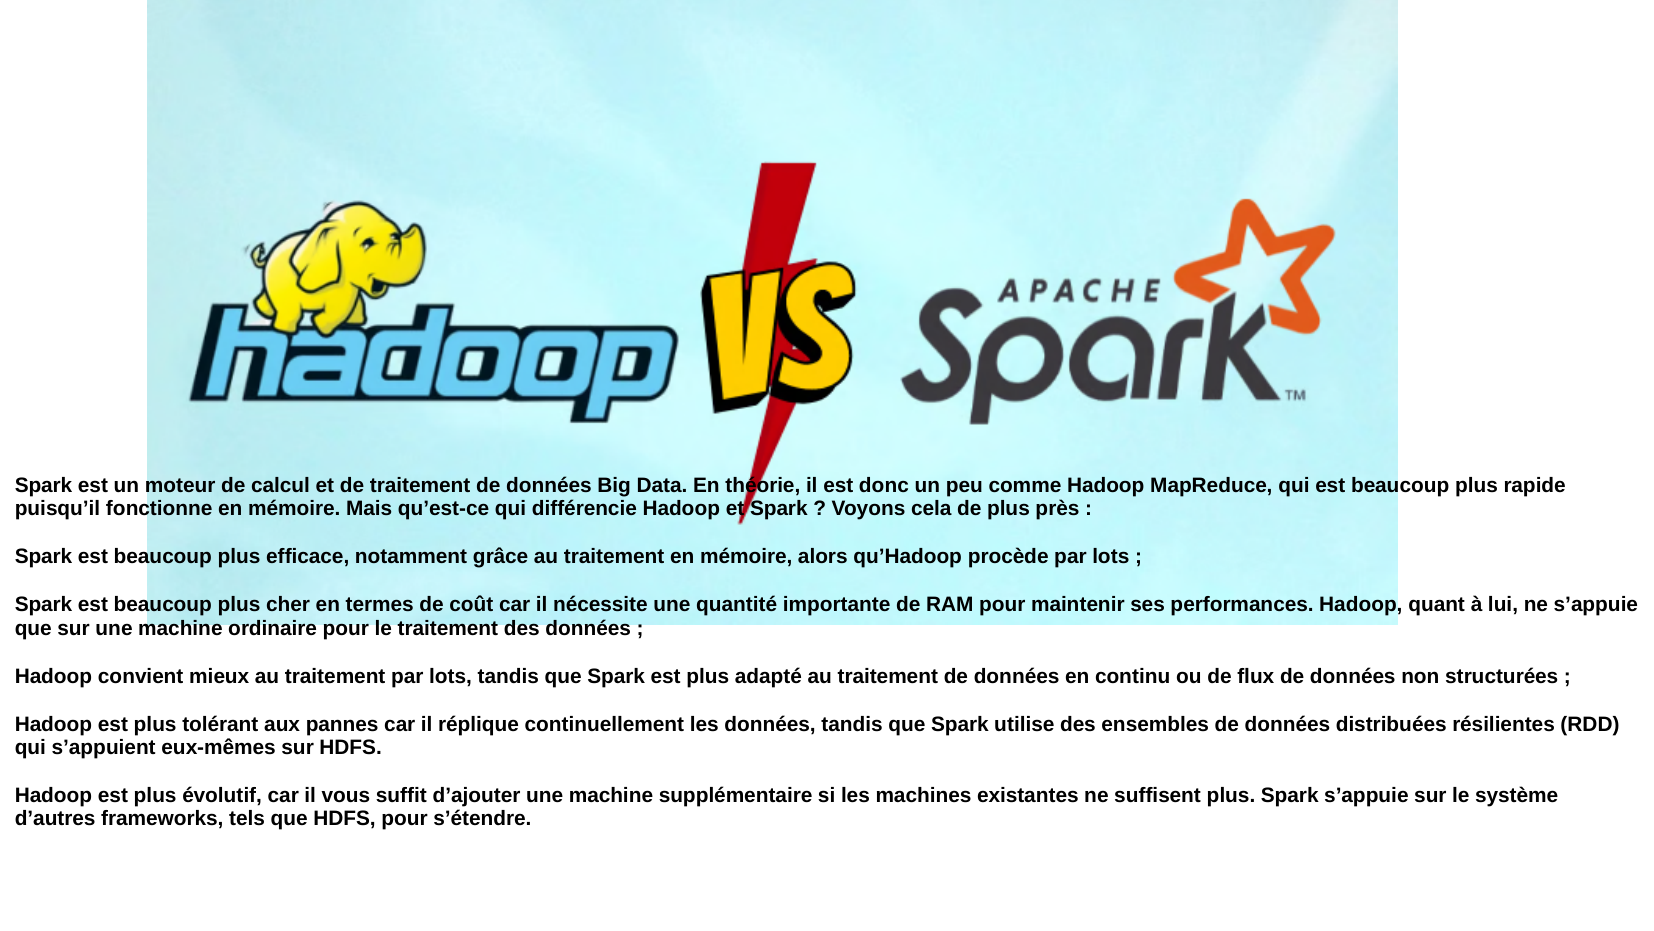

Spark est un moteur de calcul et de traitement de données Big Data. En théorie, il est donc un peu comme Hadoop MapReduce, qui est beaucoup plus rapide puisqu’il fonctionne en mémoire. Mais qu’est-ce qui différencie Hadoop et Spark ? Voyons cela de plus près :
Spark est beaucoup plus efficace, notamment grâce au traitement en mémoire, alors qu’Hadoop procède par lots ;
Spark est beaucoup plus cher en termes de coût car il nécessite une quantité importante de RAM pour maintenir ses performances. Hadoop, quant à lui, ne s’appuie que sur une machine ordinaire pour le traitement des données ;
Hadoop convient mieux au traitement par lots, tandis que Spark est plus adapté au traitement de données en continu ou de flux de données non structurées ;
Hadoop est plus tolérant aux pannes car il réplique continuellement les données, tandis que Spark utilise des ensembles de données distribuées résilientes (RDD) qui s’appuient eux-mêmes sur HDFS.
Hadoop est plus évolutif, car il vous suffit d’ajouter une machine supplémentaire si les machines existantes ne suffisent plus. Spark s’appuie sur le système d’autres frameworks, tels que HDFS, pour s’étendre.